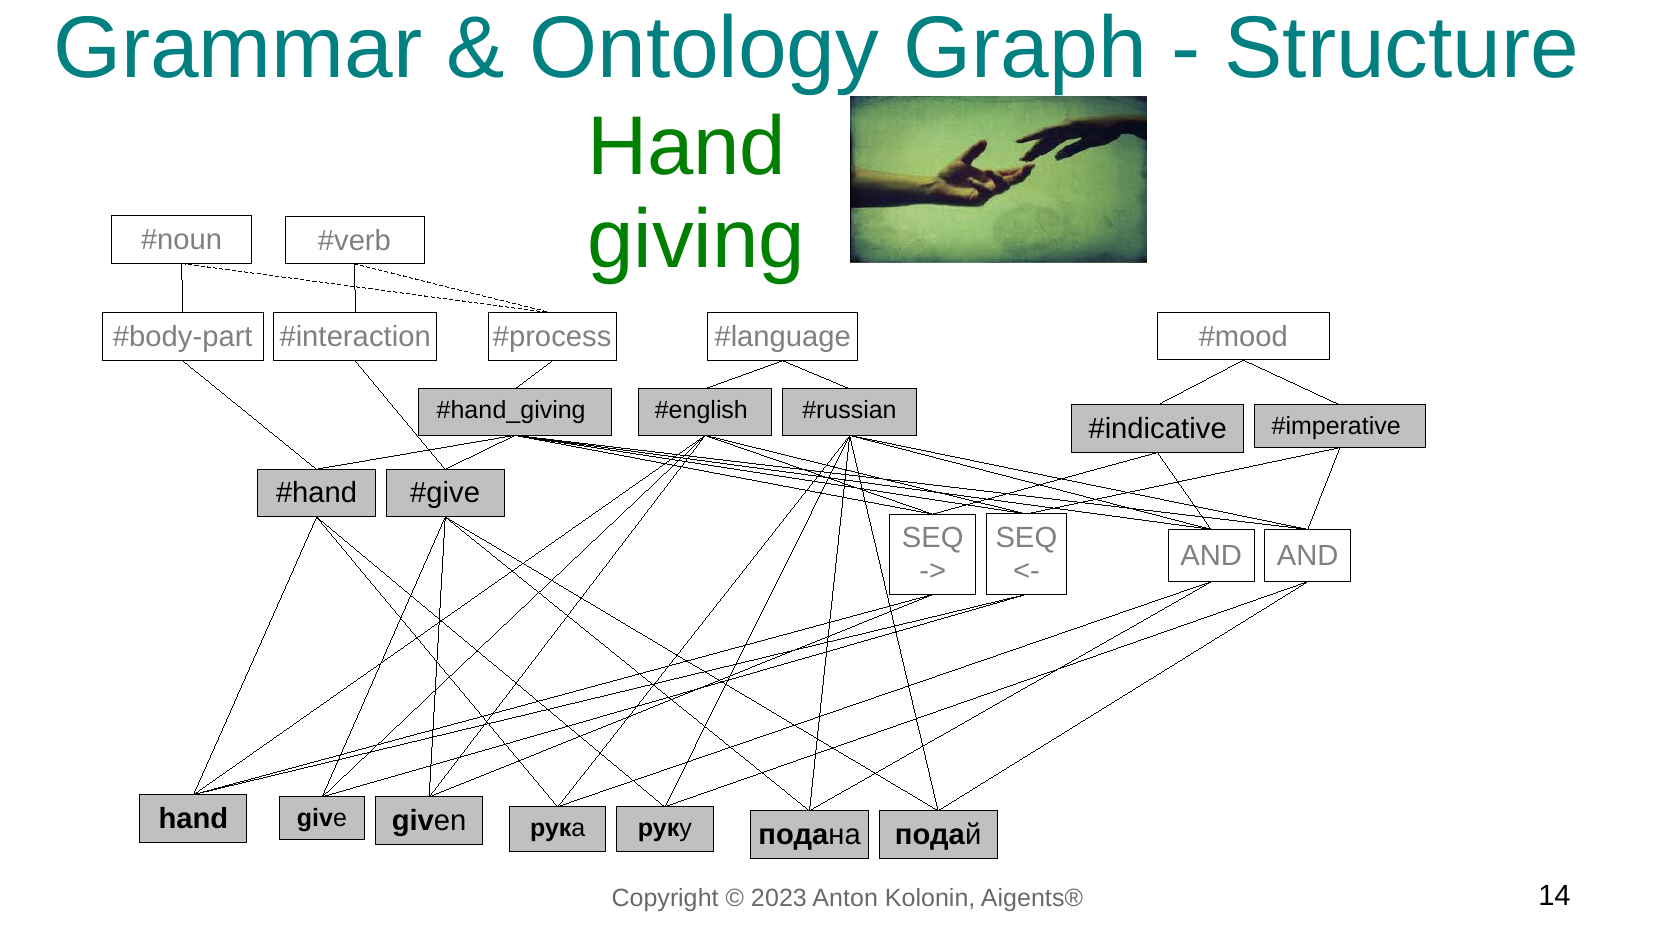

Grammar & Ontology Graph - Structure
Hand
giving
#noun
#verb
#mood
#body-part
#interaction
#process
#language
#hand_giving
#english
#russian
#indicative
#imperative
#hand
#give
SEQ
<-
SEQ
->
AND
AND
hand
give
given
рука
руку
подана
подай
Copyright © 2023 Anton Kolonin, Aigents®
14